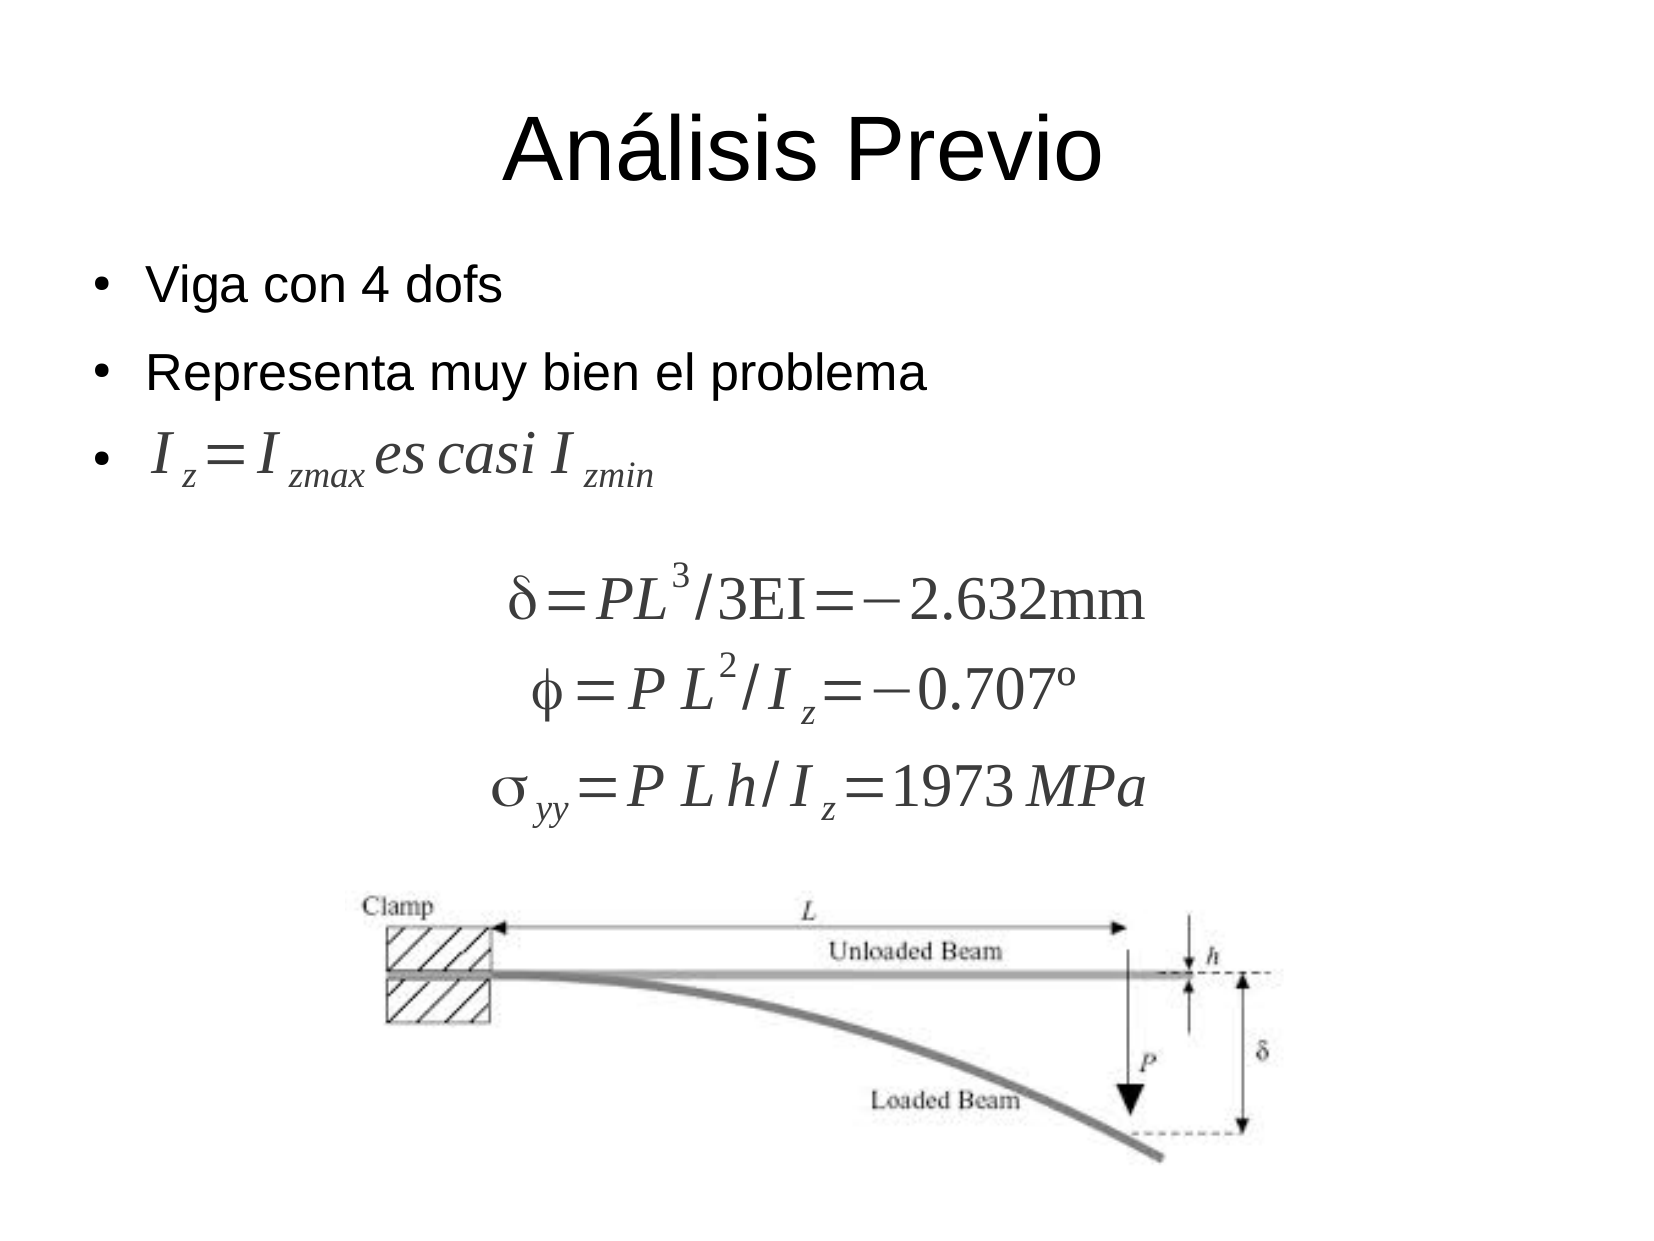

# Análisis Previo
Viga con 4 dofs
Representa muy bien el problema